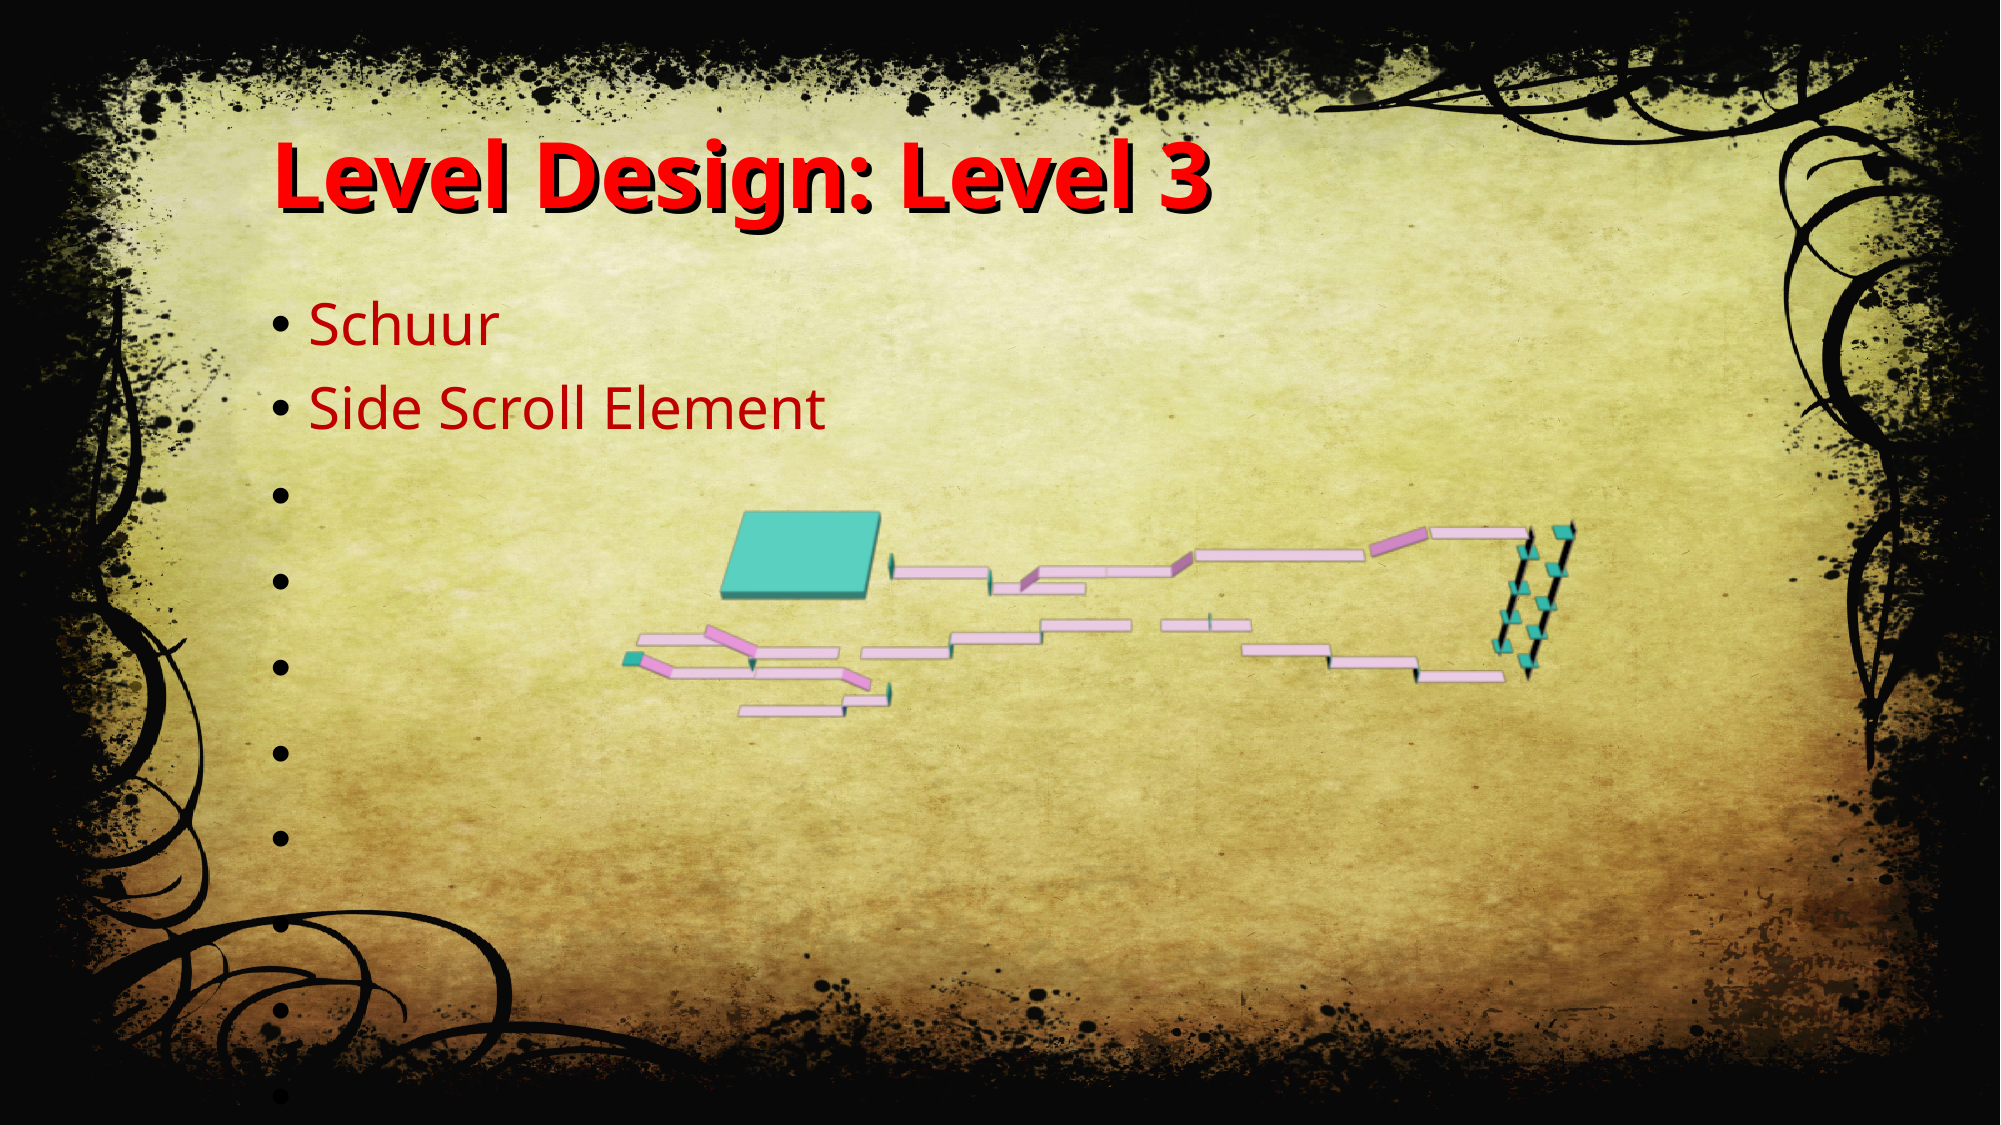

# Level Design: Level 3
Schuur
Side Scroll Element